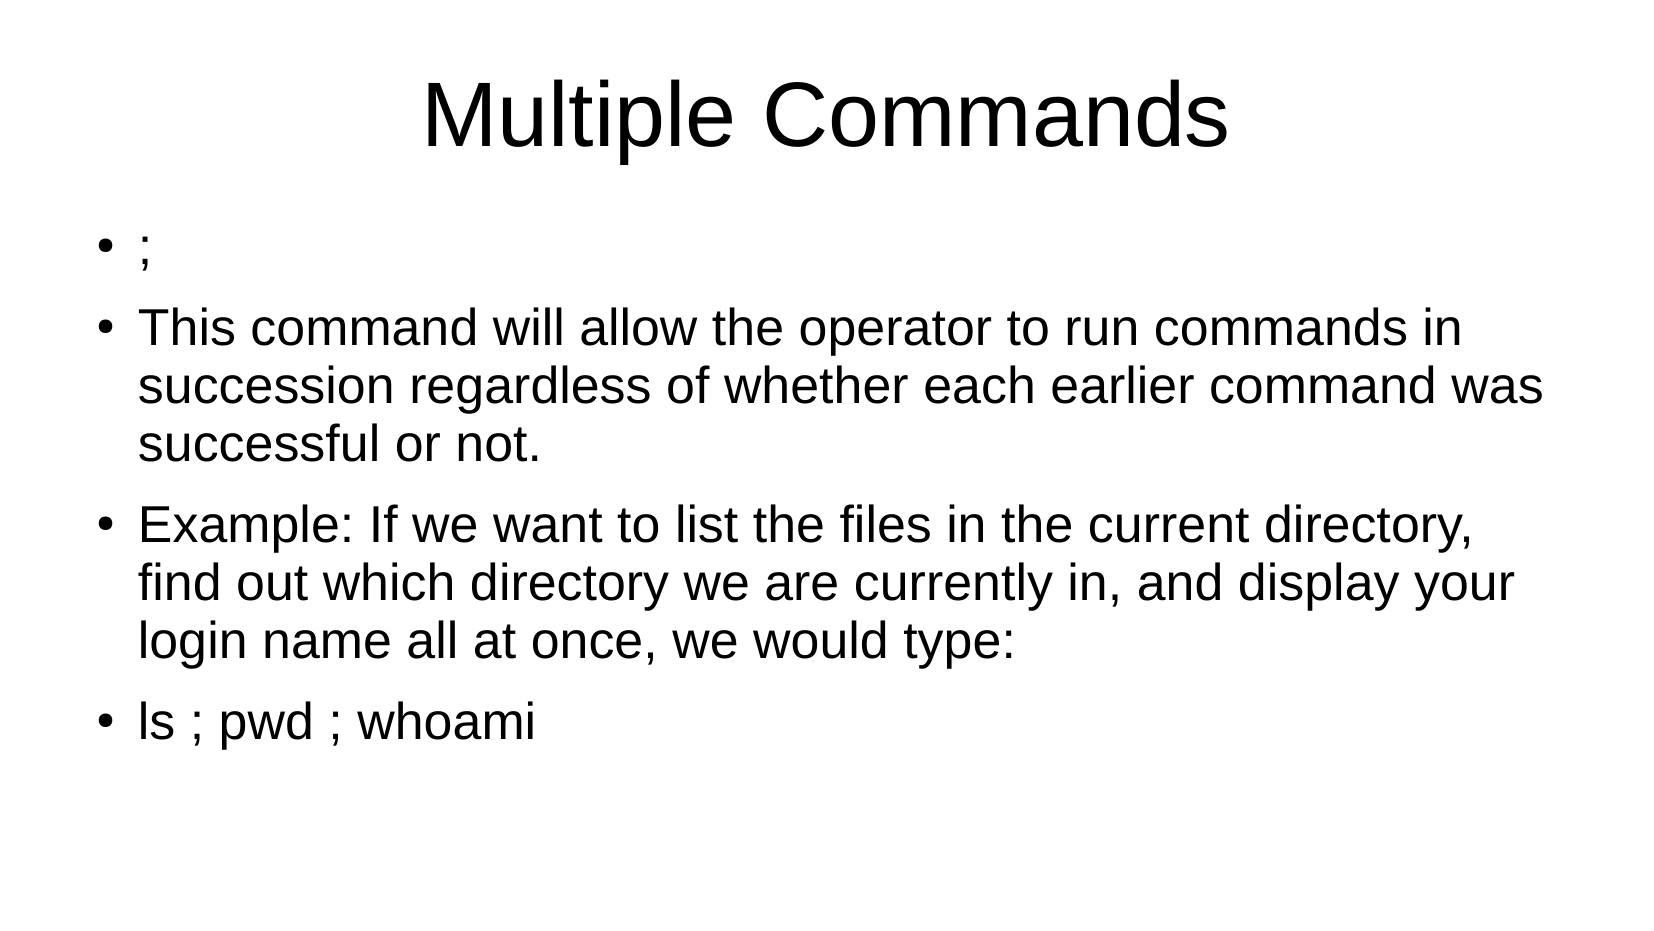

# Multiple Commands
;
This command will allow the operator to run commands in succession regardless of whether each earlier command was successful or not.
Example: If we want to list the files in the current directory, find out which directory we are currently in, and display your login name all at once, we would type:
ls ; pwd ; whoami